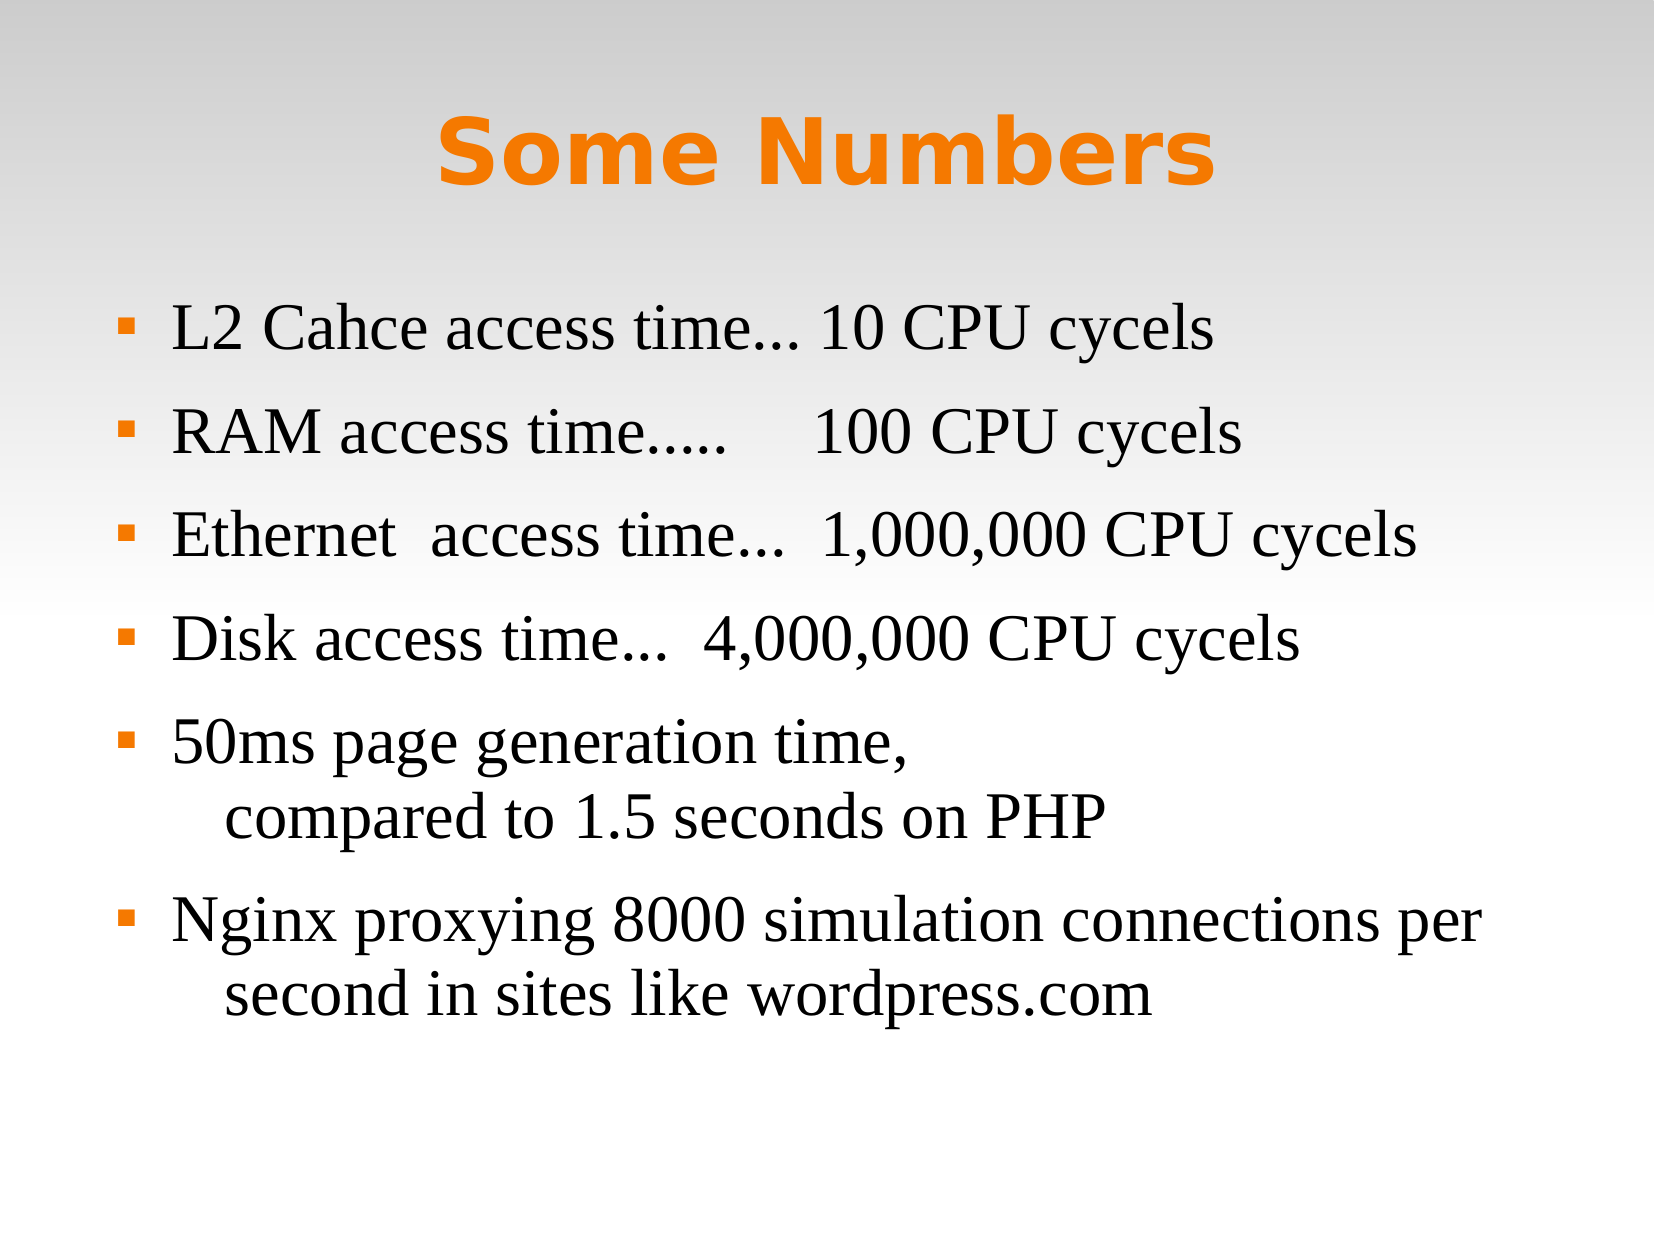

# Some Numbers
L2 Cahce access time... 10 CPU cycels
RAM access time..... 100 CPU cycels
Ethernet access time... 1,000,000 CPU cycels
Disk access time... 4,000,000 CPU cycels
50ms page generation time,
compared to 1.5 seconds on PHP
Nginx proxying 8000 simulation connections per second in sites like wordpress.com